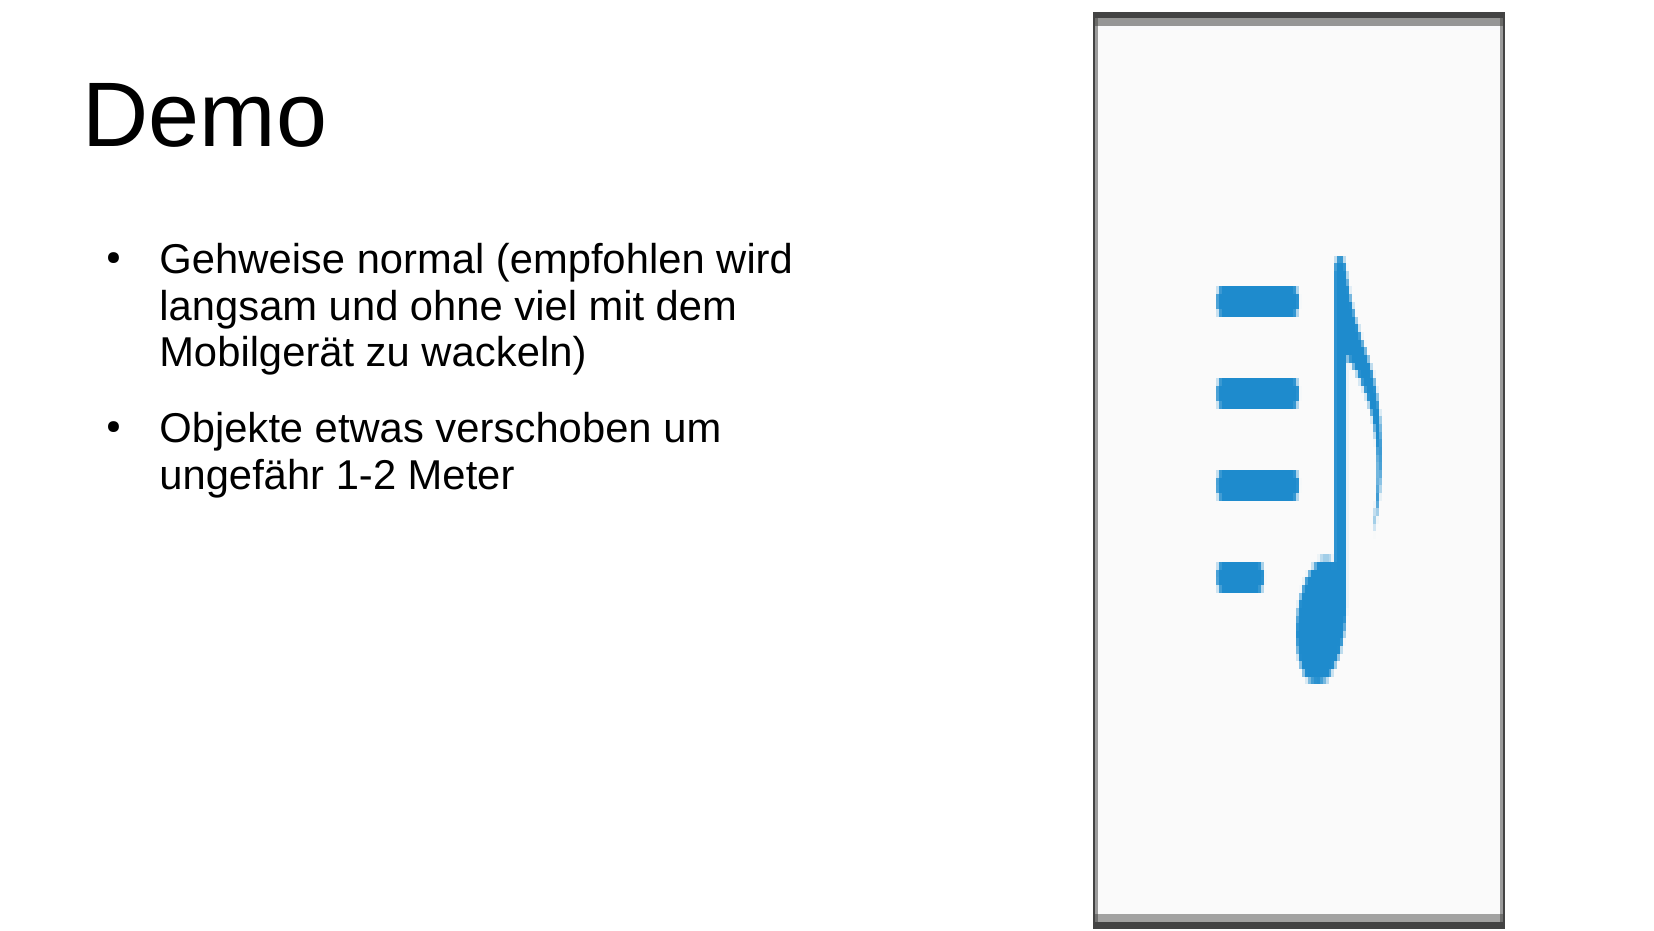

# Demo
Gehweise normal (empfohlen wird langsam und ohne viel mit dem Mobilgerät zu wackeln)
Objekte etwas verschoben um ungefähr 1-2 Meter